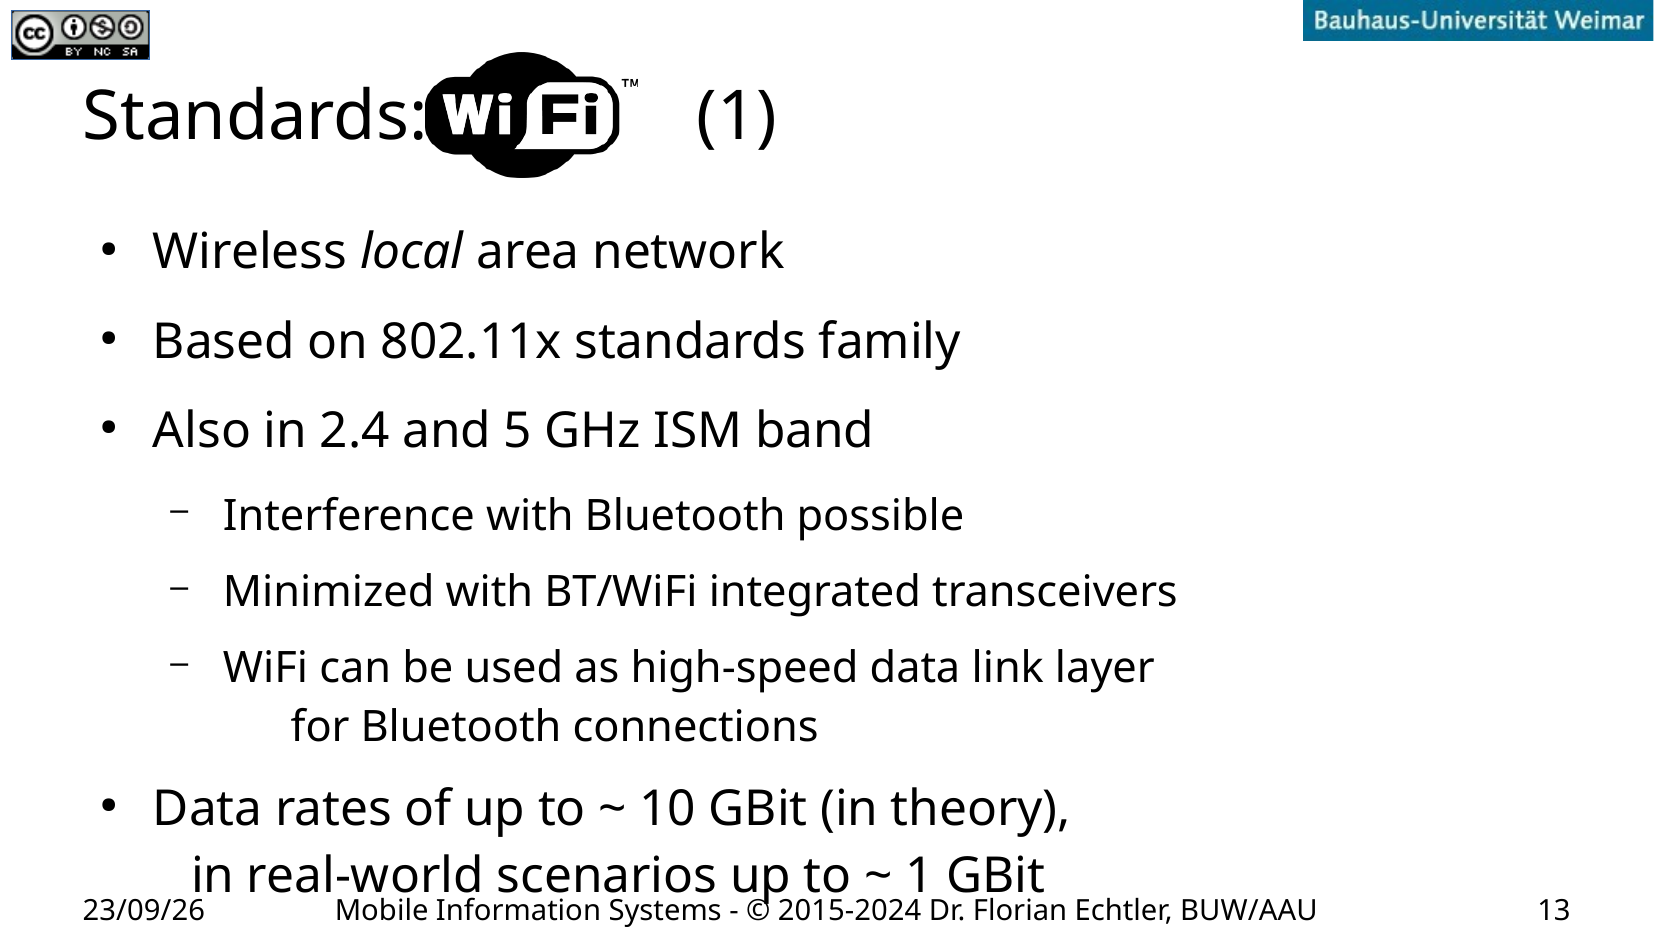

# Standards: (1)
Wireless local area network
Based on 802.11x standards family
Also in 2.4 and 5 GHz ISM band
Interference with Bluetooth possible
Minimized with BT/WiFi integrated transceivers
WiFi can be used as high-speed data link layer for Bluetooth connections
Data rates of up to ~ 10 GBit (in theory), in real-world scenarios up to ~ 1 GBit
Mobile Information Systems - © 2015-2024 Dr. Florian Echtler, BUW/AAU
13